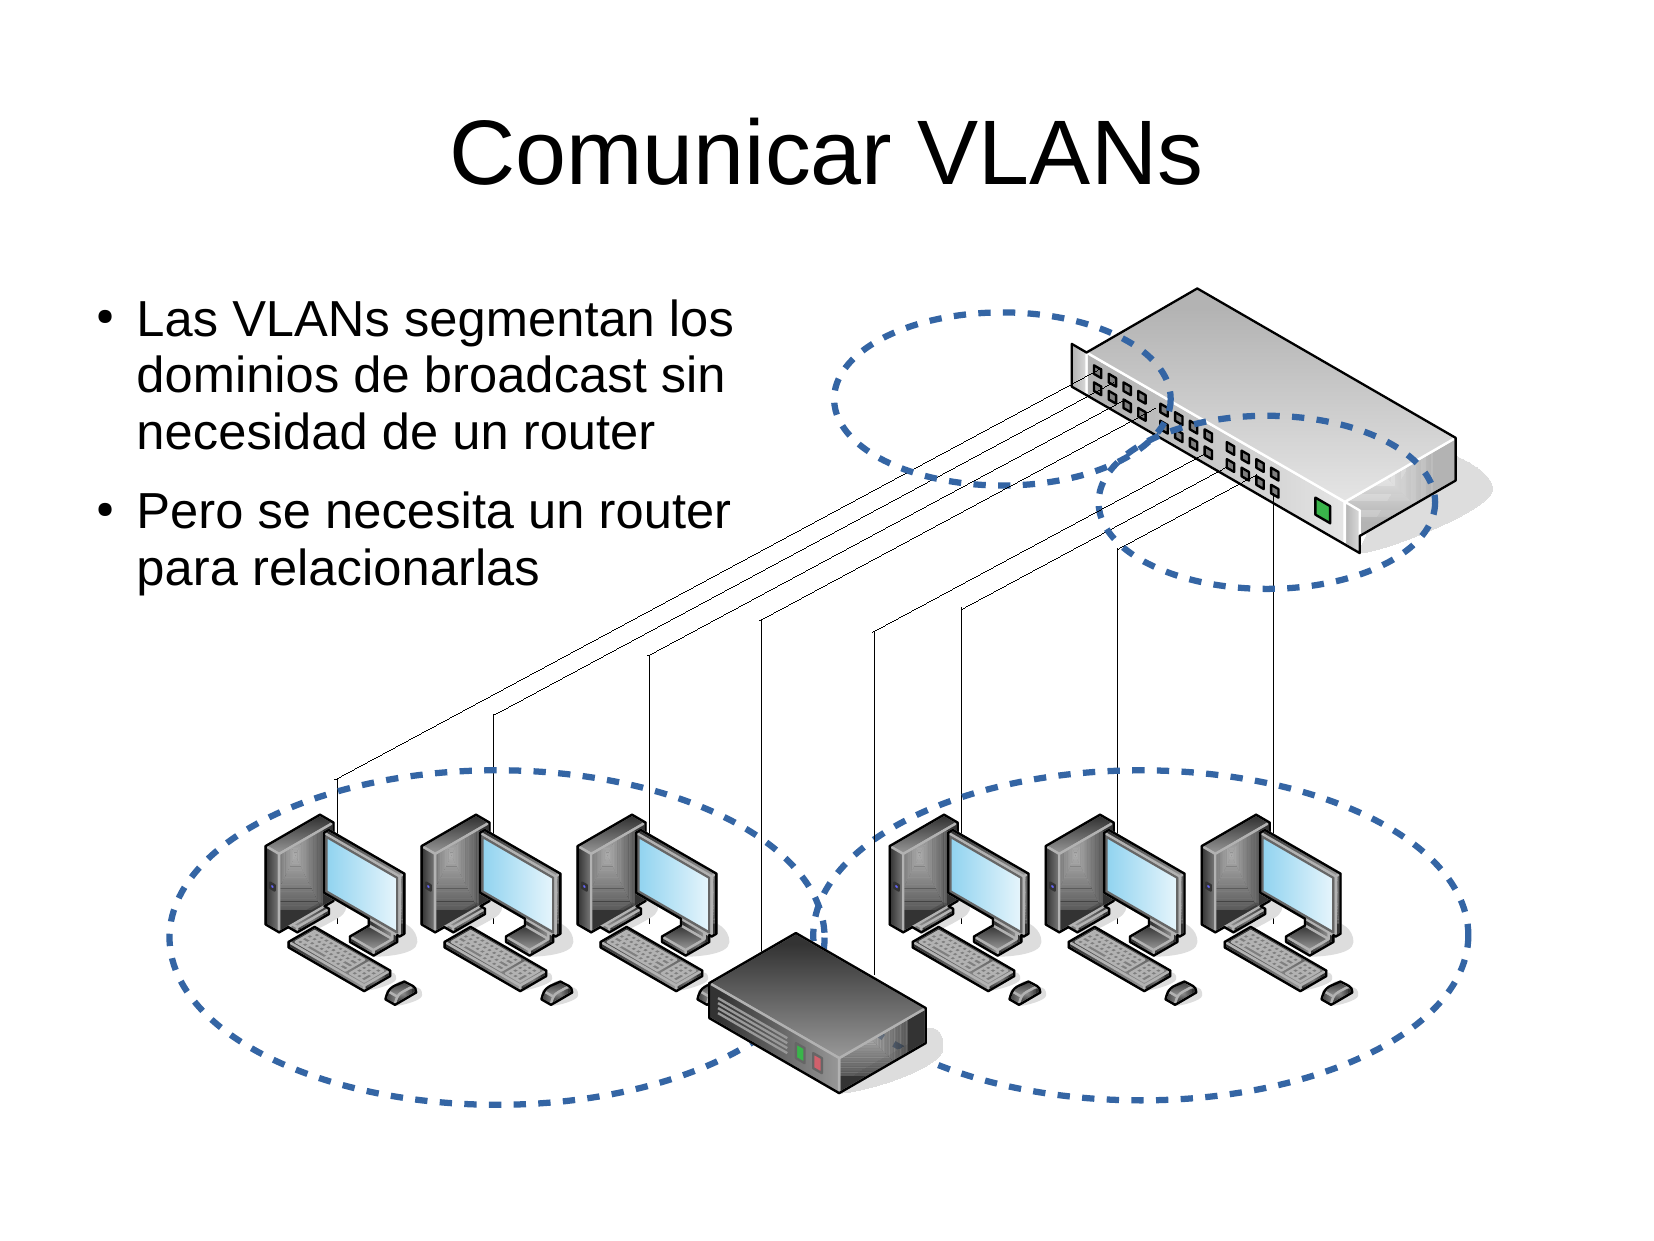

# Comunicar VLANs
Las VLANs segmentan los dominios de broadcast sin necesidad de un router
Pero se necesita un router para relacionarlas